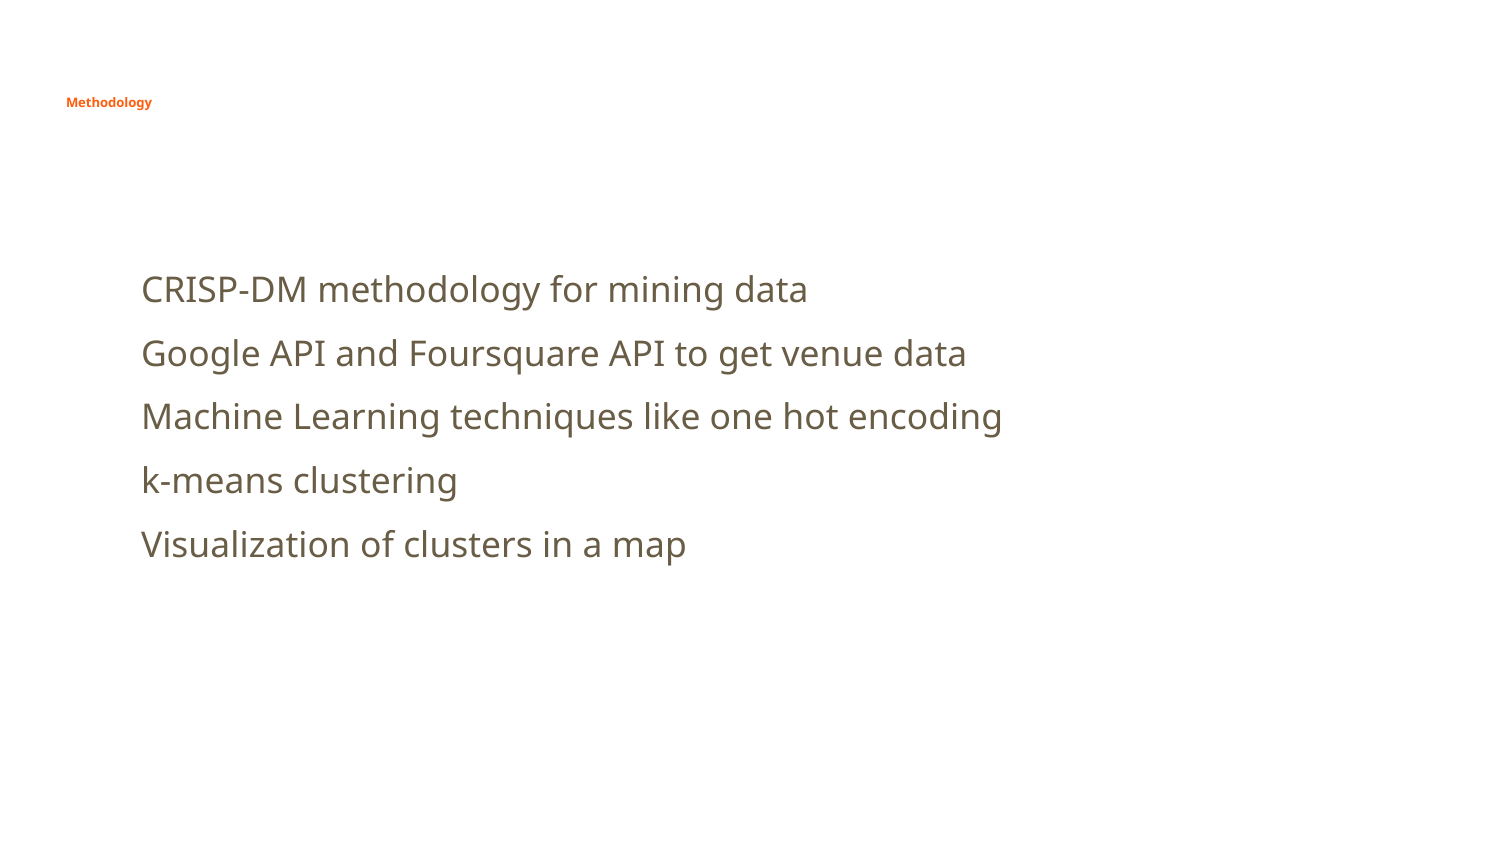

# Methodology
CRISP-DM methodology for mining data
Google API and Foursquare API to get venue data
Machine Learning techniques like one hot encoding
k-means clustering
Visualization of clusters in a map